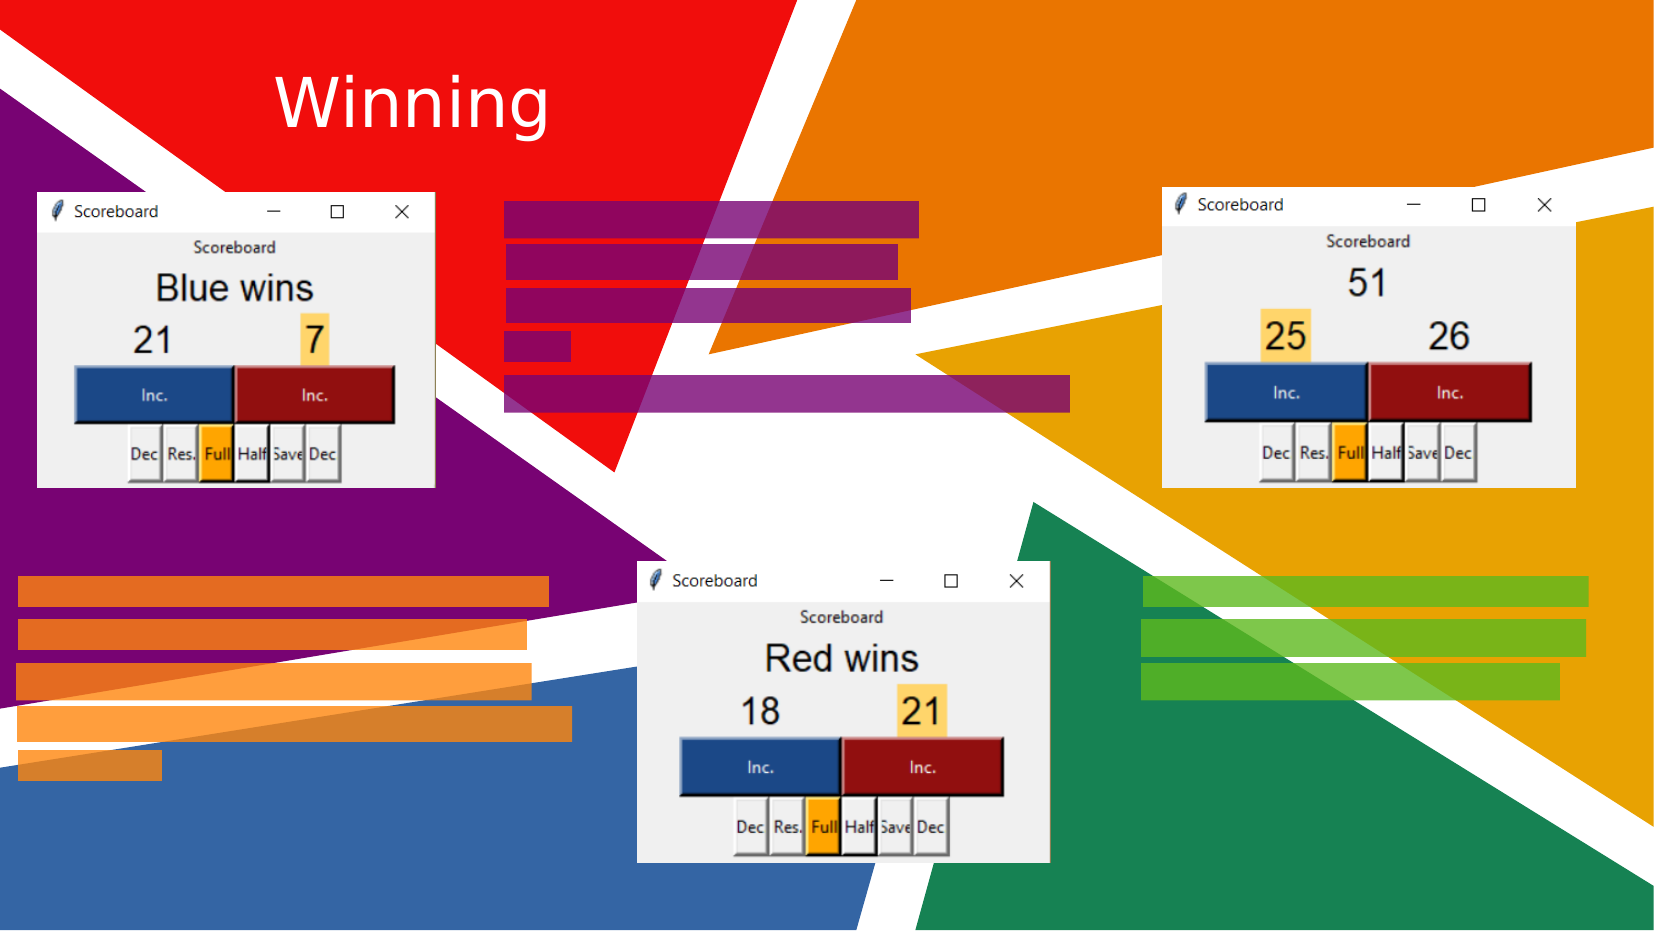

# Winning
Conditions (AND type)
1a. Score >=21 (full)
1b. Score >=11 (half)
and
2. |Blue score–Red score| >=2
Both conditions are satisfied in case 1 and case 2 so the game is registered as a win and the buttons (inc) are now inactive
If the conditions are not satisfied then the game continues indefinately.